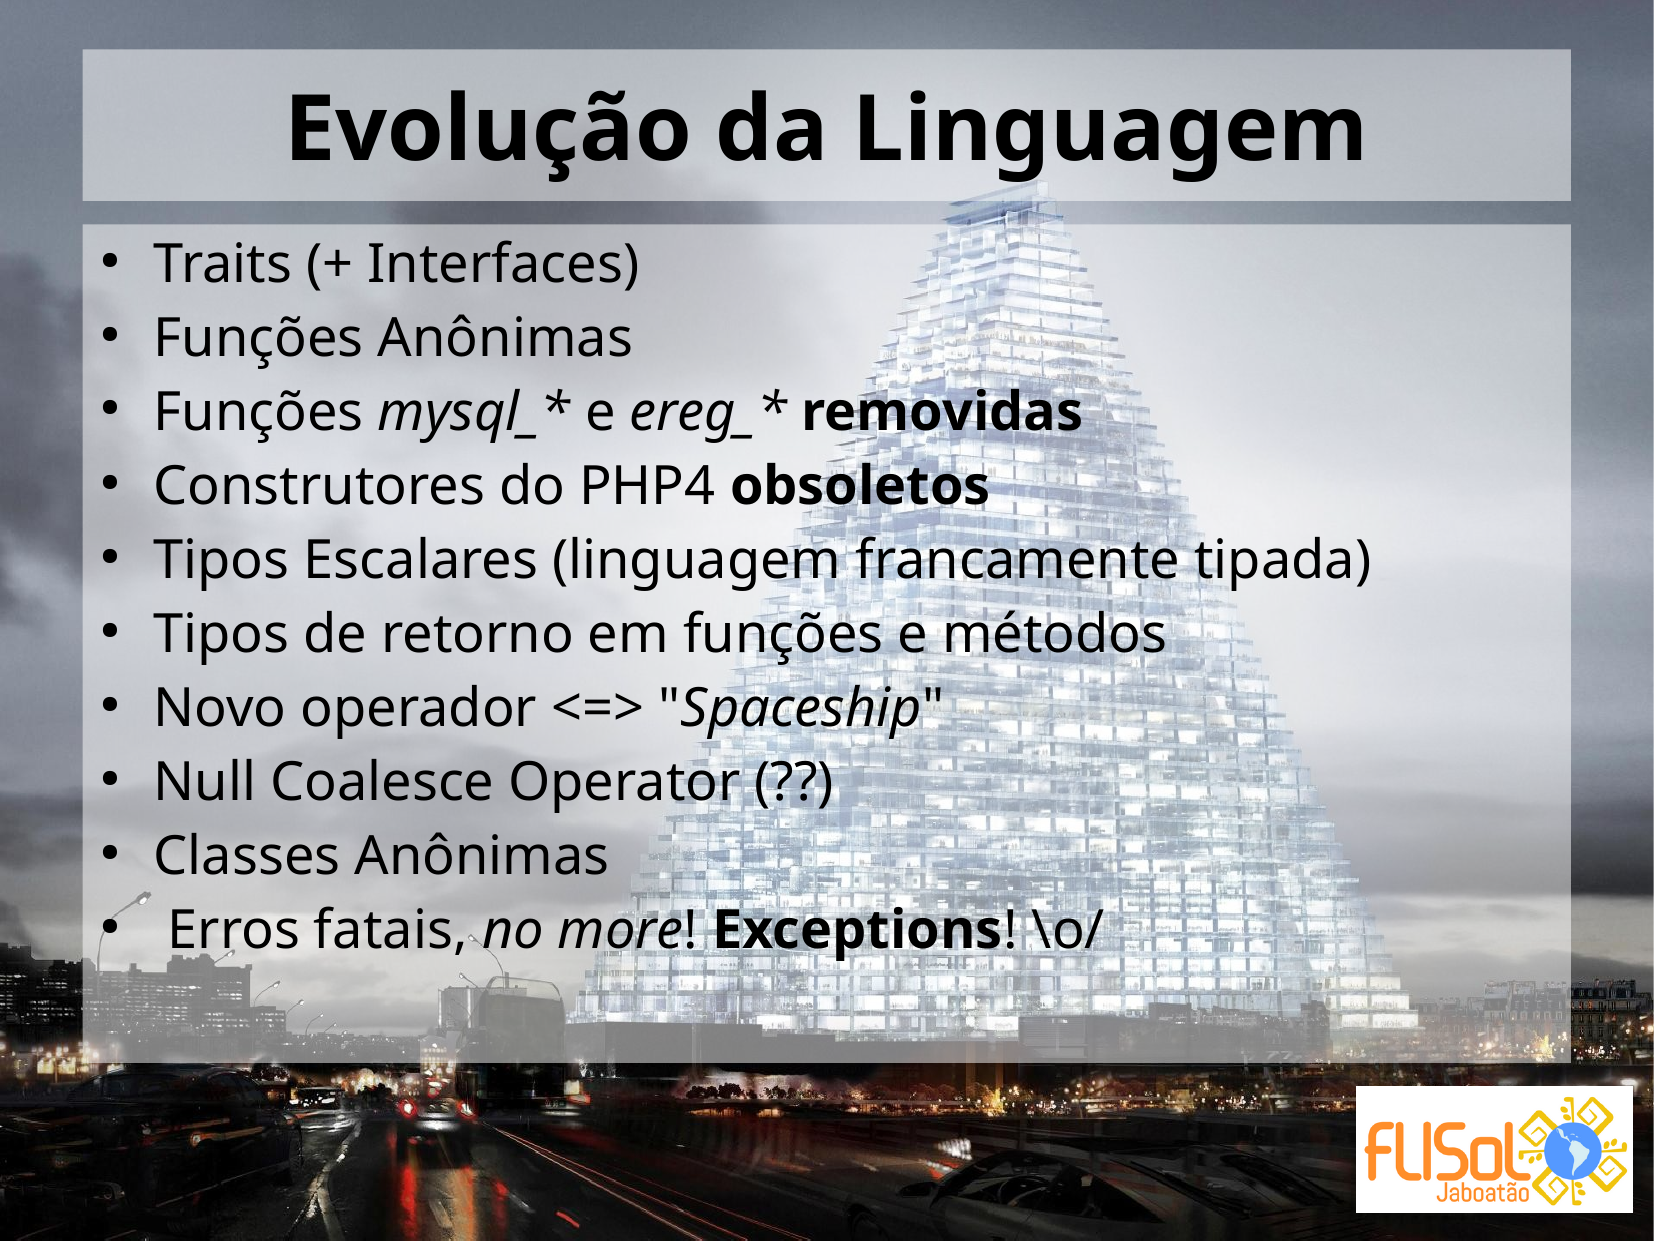

# Evolução da Linguagem
Traits (+ Interfaces)
Funções Anônimas
Funções mysql_* e ereg_* removidas
Construtores do PHP4 obsoletos
Tipos Escalares (linguagem francamente tipada)
Tipos de retorno em funções e métodos
Novo operador <=> "Spaceship"
Null Coalesce Operator (??)
Classes Anônimas
 Erros fatais, no more! Exceptions! \o/